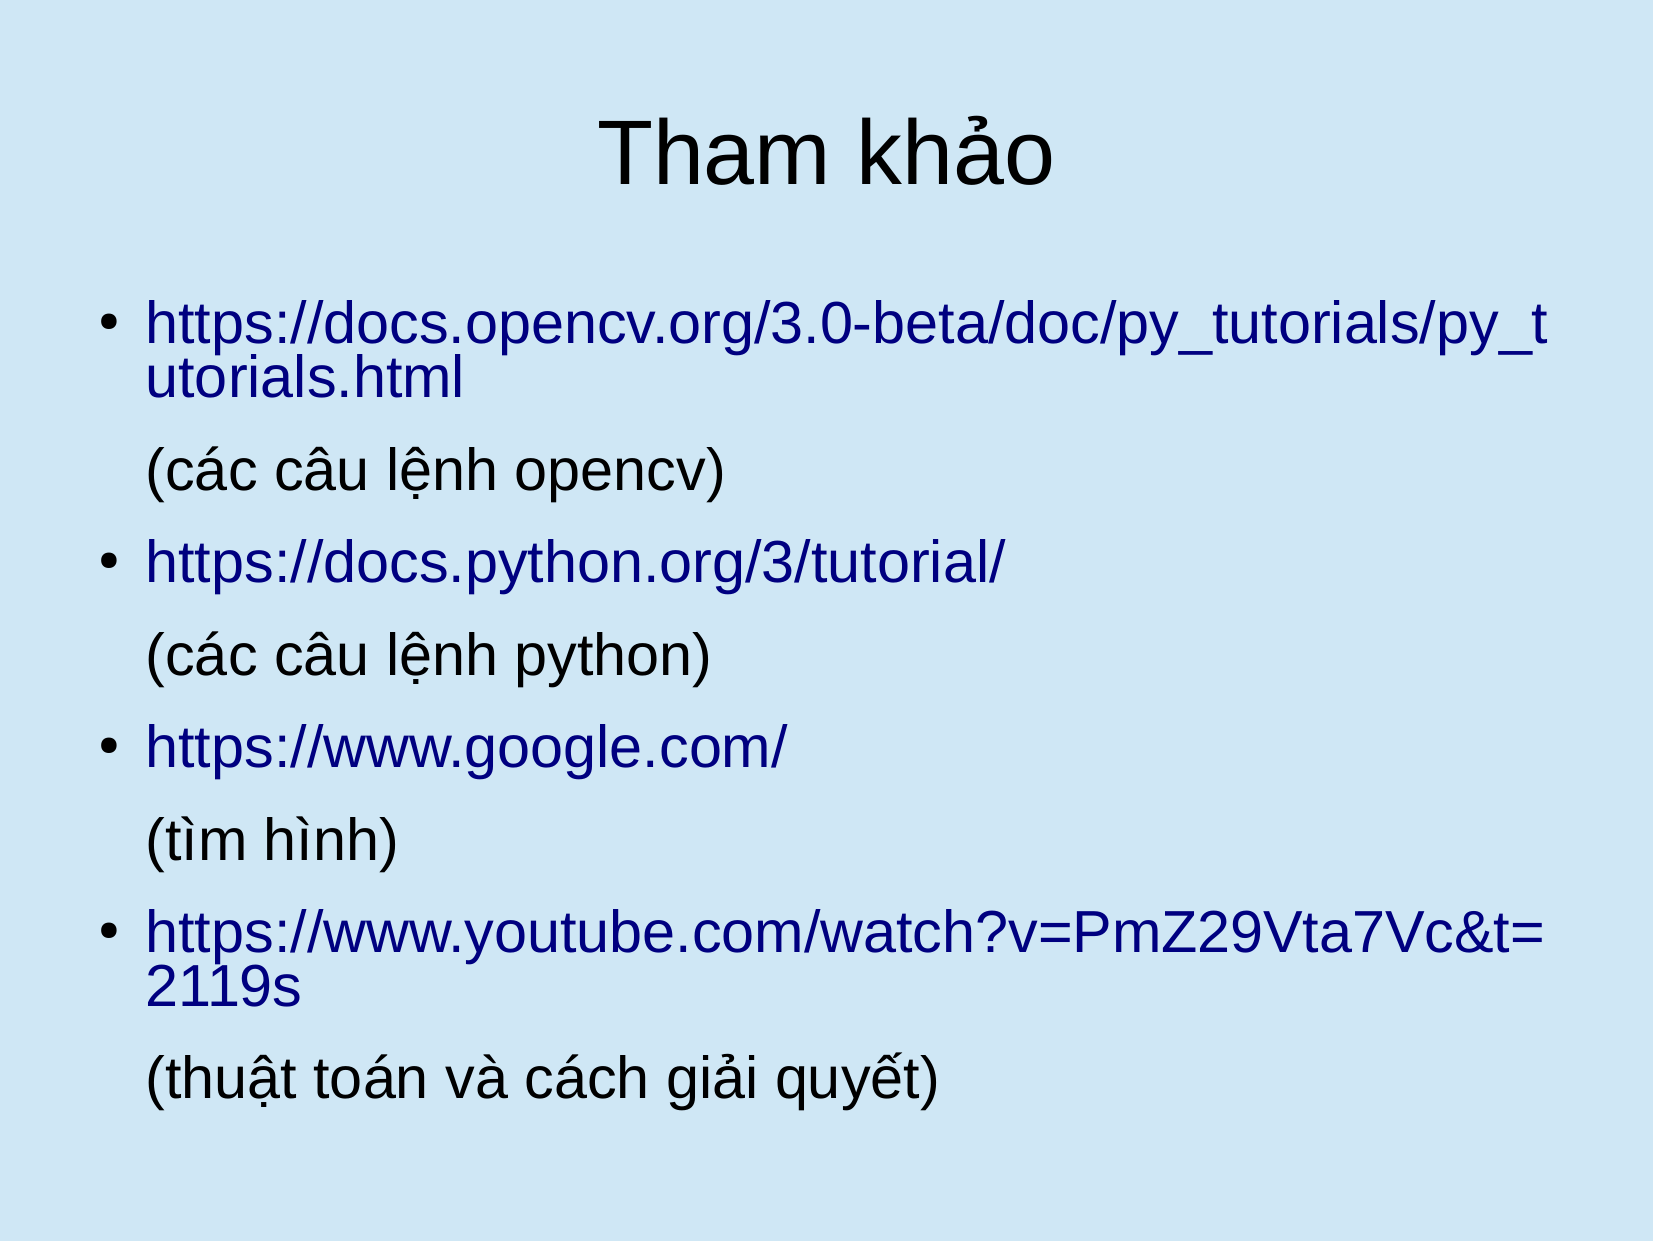

# Tham khảo
https://docs.opencv.org/3.0-beta/doc/py_tutorials/py_tutorials.html
(các câu lệnh opencv)
https://docs.python.org/3/tutorial/
(các câu lệnh python)
https://www.google.com/
(tìm hình)
https://www.youtube.com/watch?v=PmZ29Vta7Vc&t=2119s
(thuật toán và cách giải quyết)